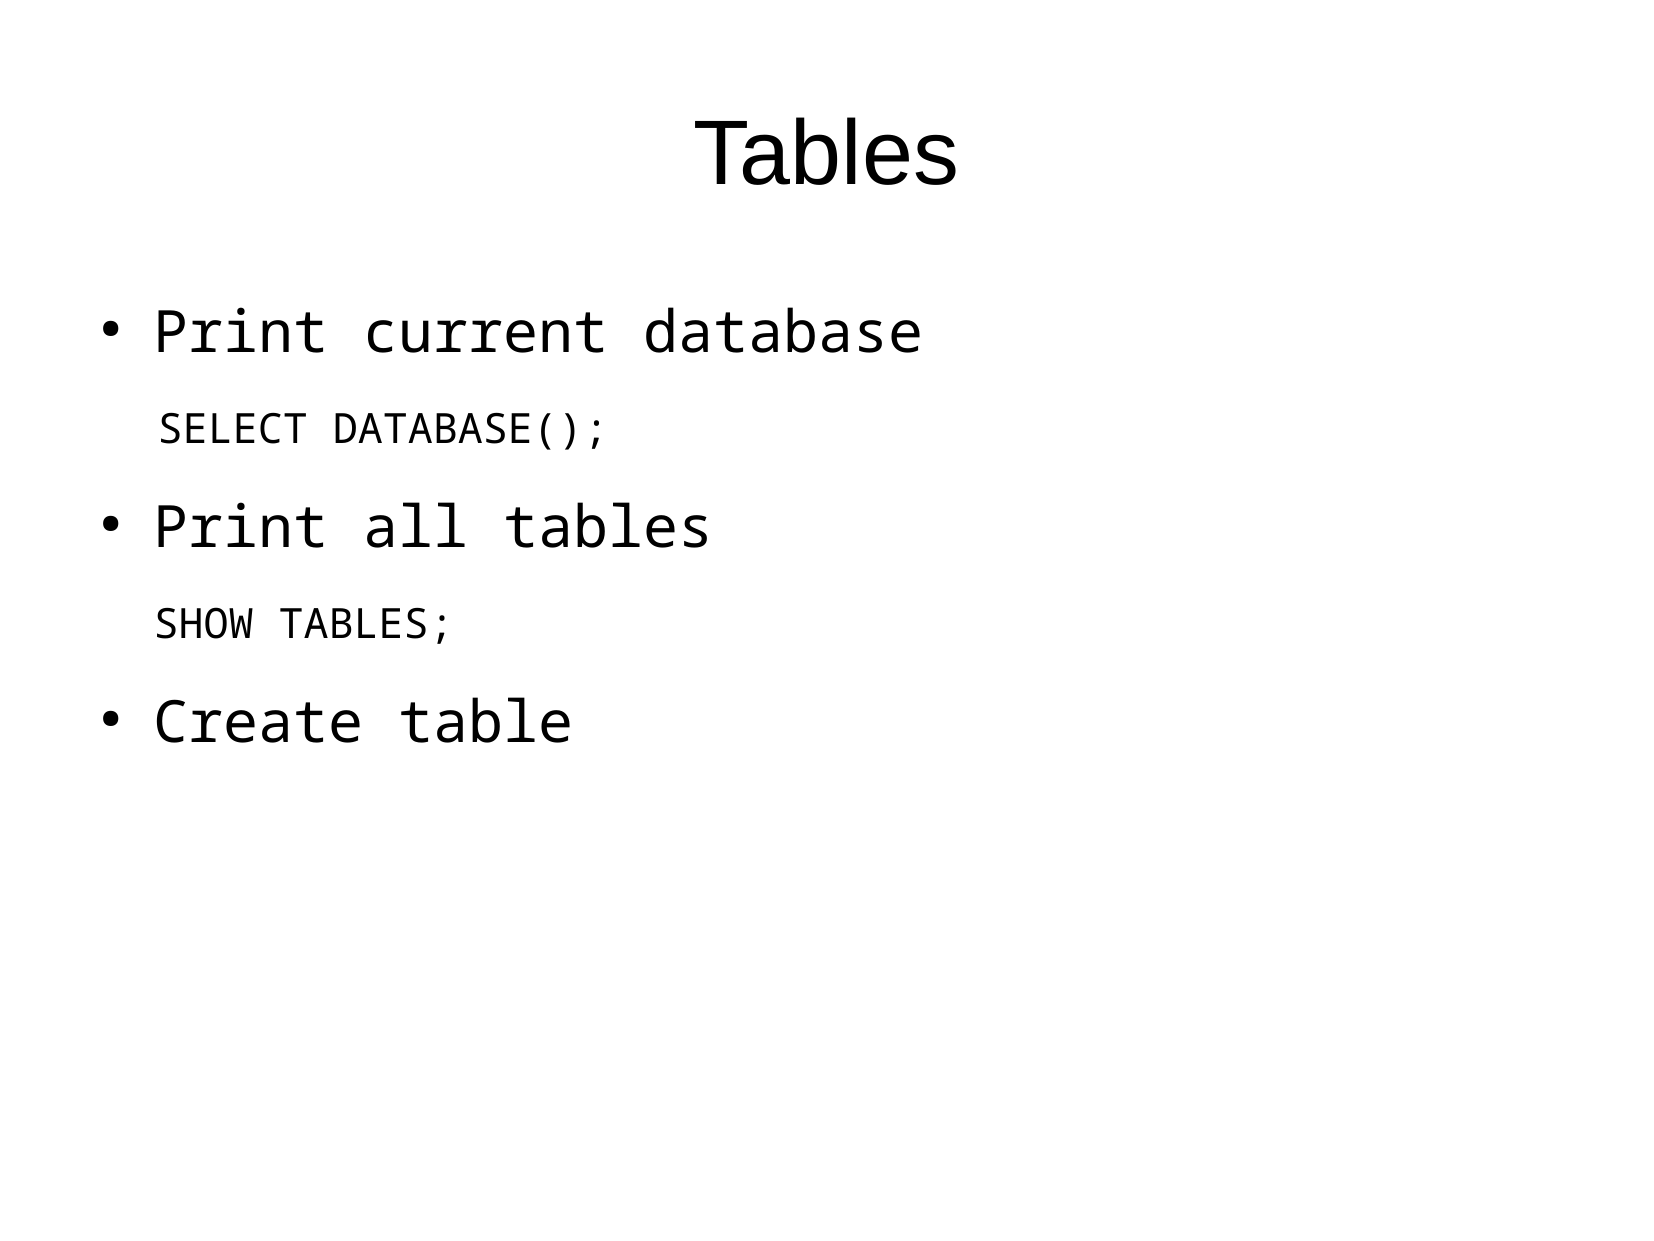

# Tables
Print current database
 SELECT DATABASE();
Print all tables
SHOW TABLES;
Create table